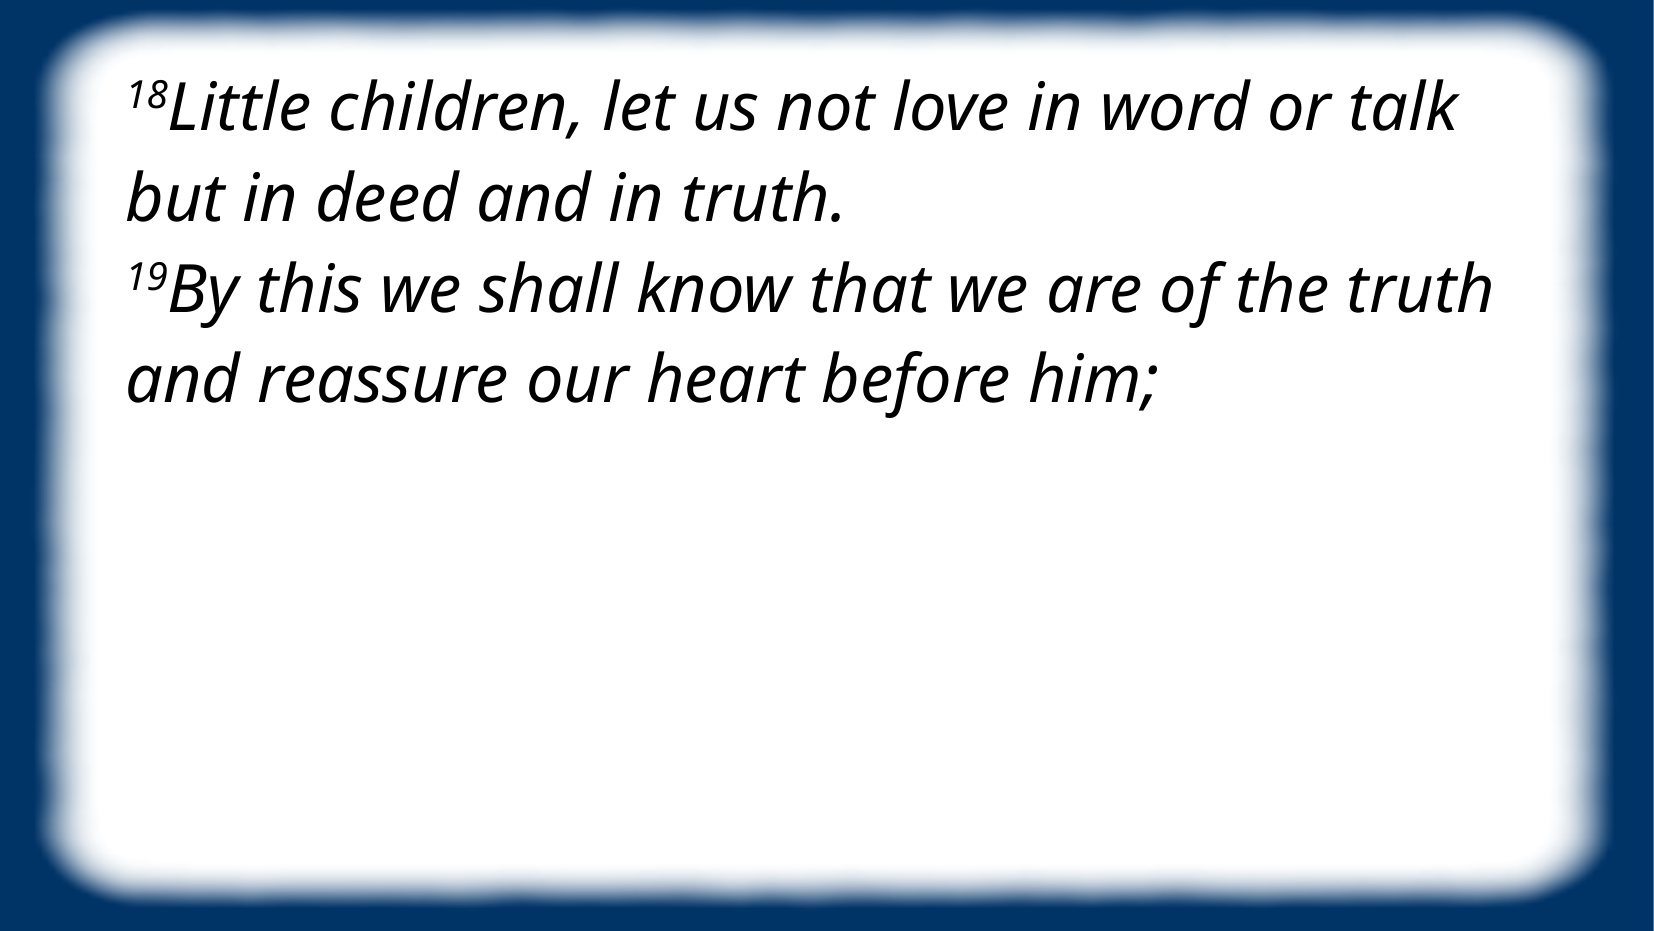

18Little children, let us not love in word or talk but in deed and in truth.
19By this we shall know that we are of the truth and reassure our heart before him;